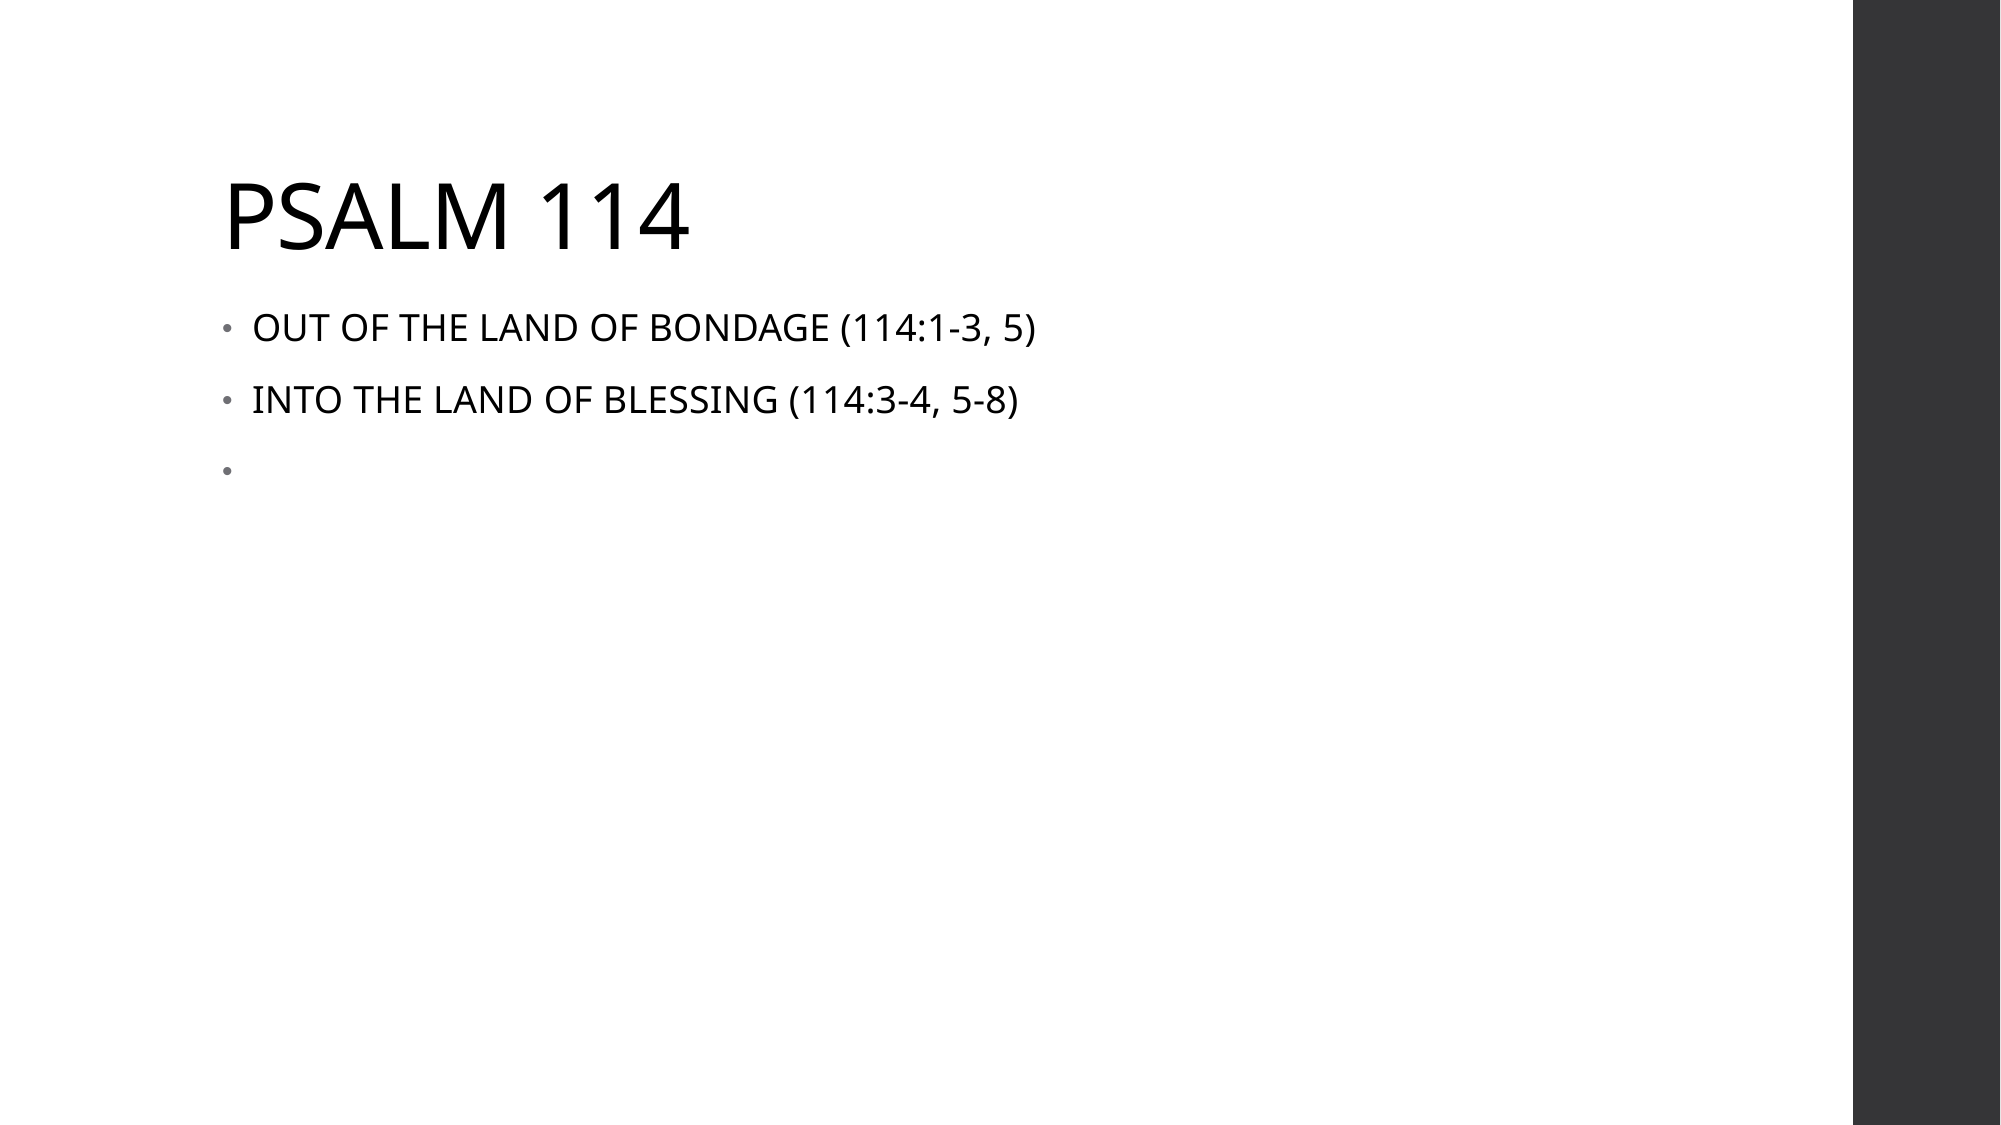

# PSALM 114
OUT OF THE LAND OF BONDAGE (114:1-3, 5)
INTO THE LAND OF BLESSING (114:3-4, 5-8)